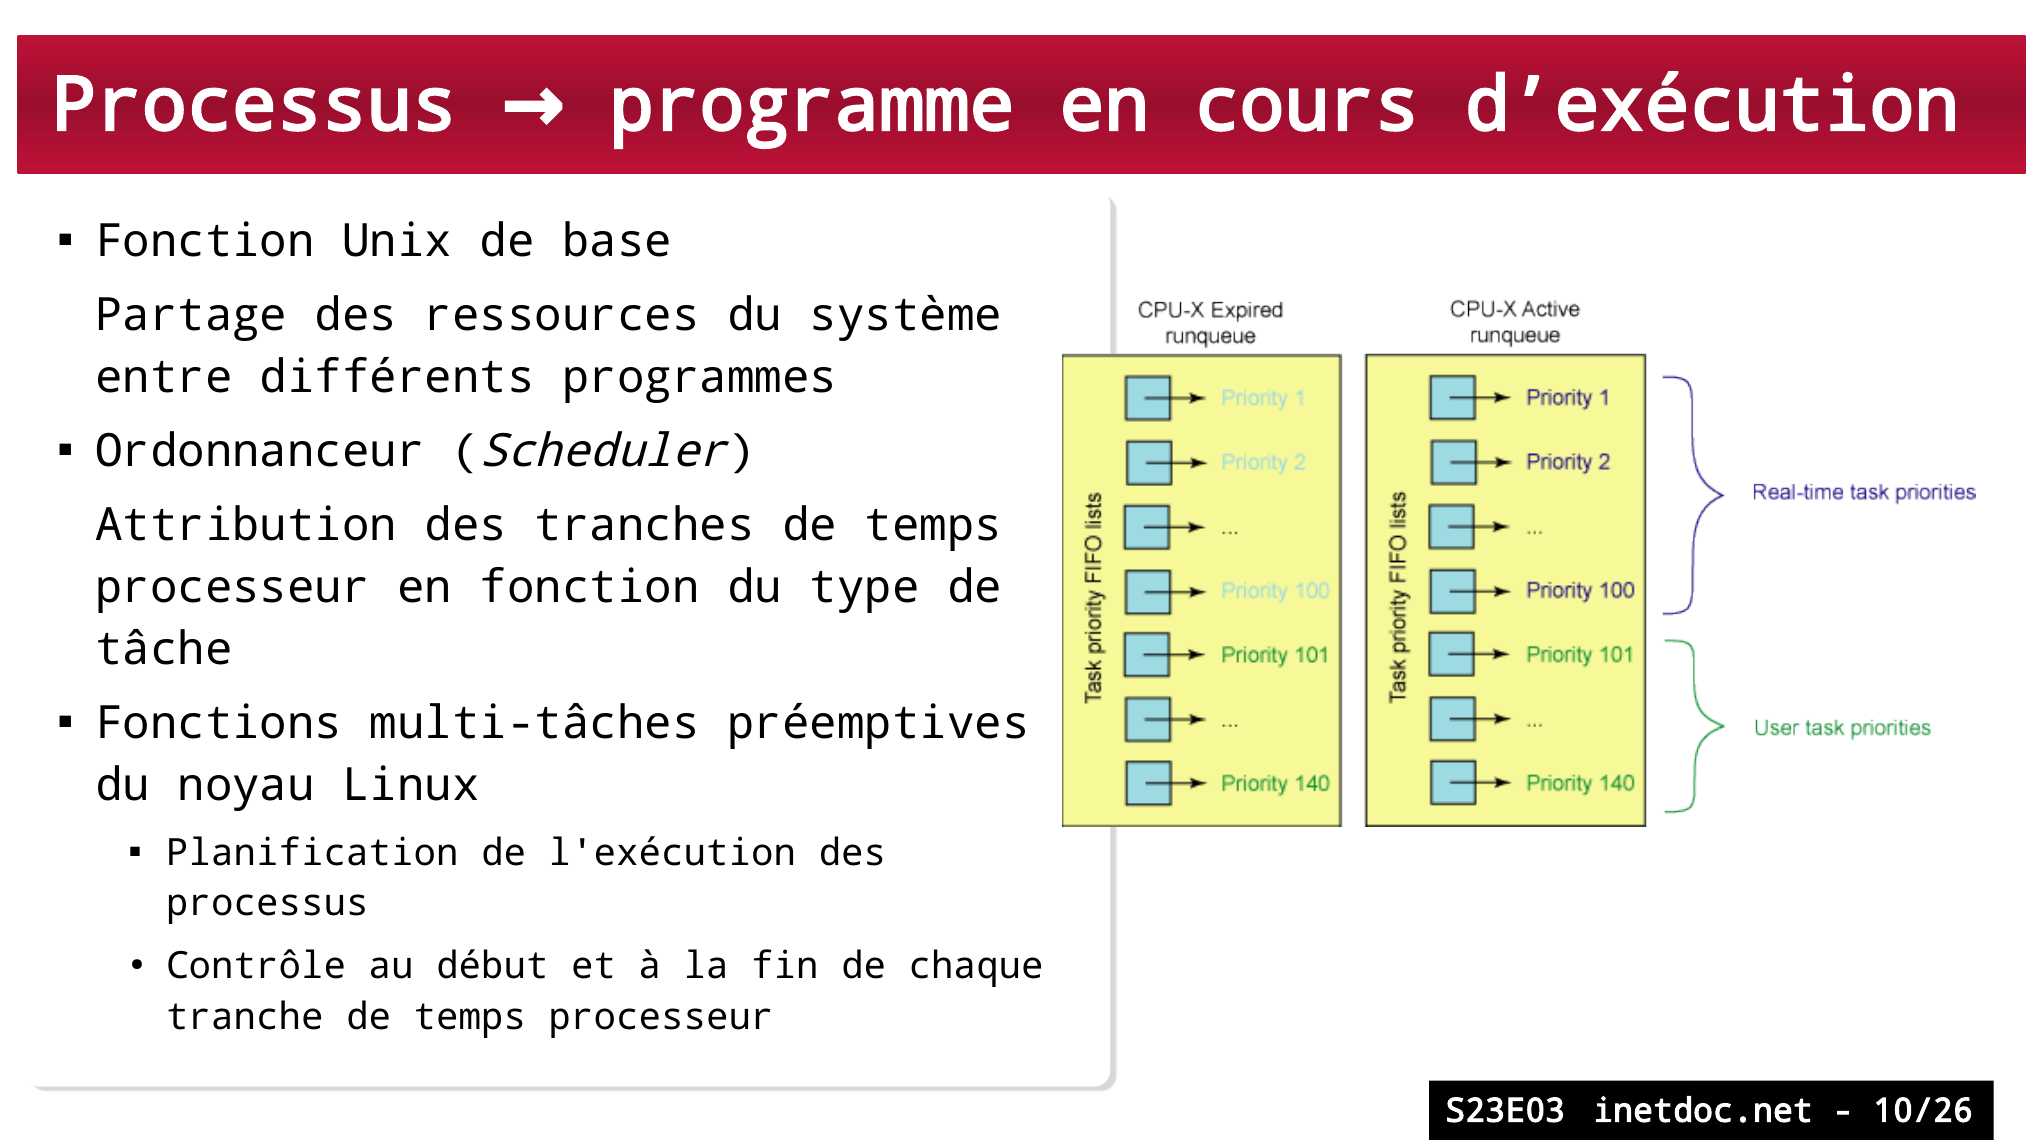

Processus → programme en cours d’exécution
Fonction Unix de base
Partage des ressources du système entre différents programmes
Ordonnanceur (Scheduler)
Attribution des tranches de temps processeur en fonction du type de tâche
Fonctions multi-tâches préemptives du noyau Linux
Planification de l'exécution des processus
Contrôle au début et à la fin de chaque tranche de temps processeur
S23E03	inetdoc.net - /26